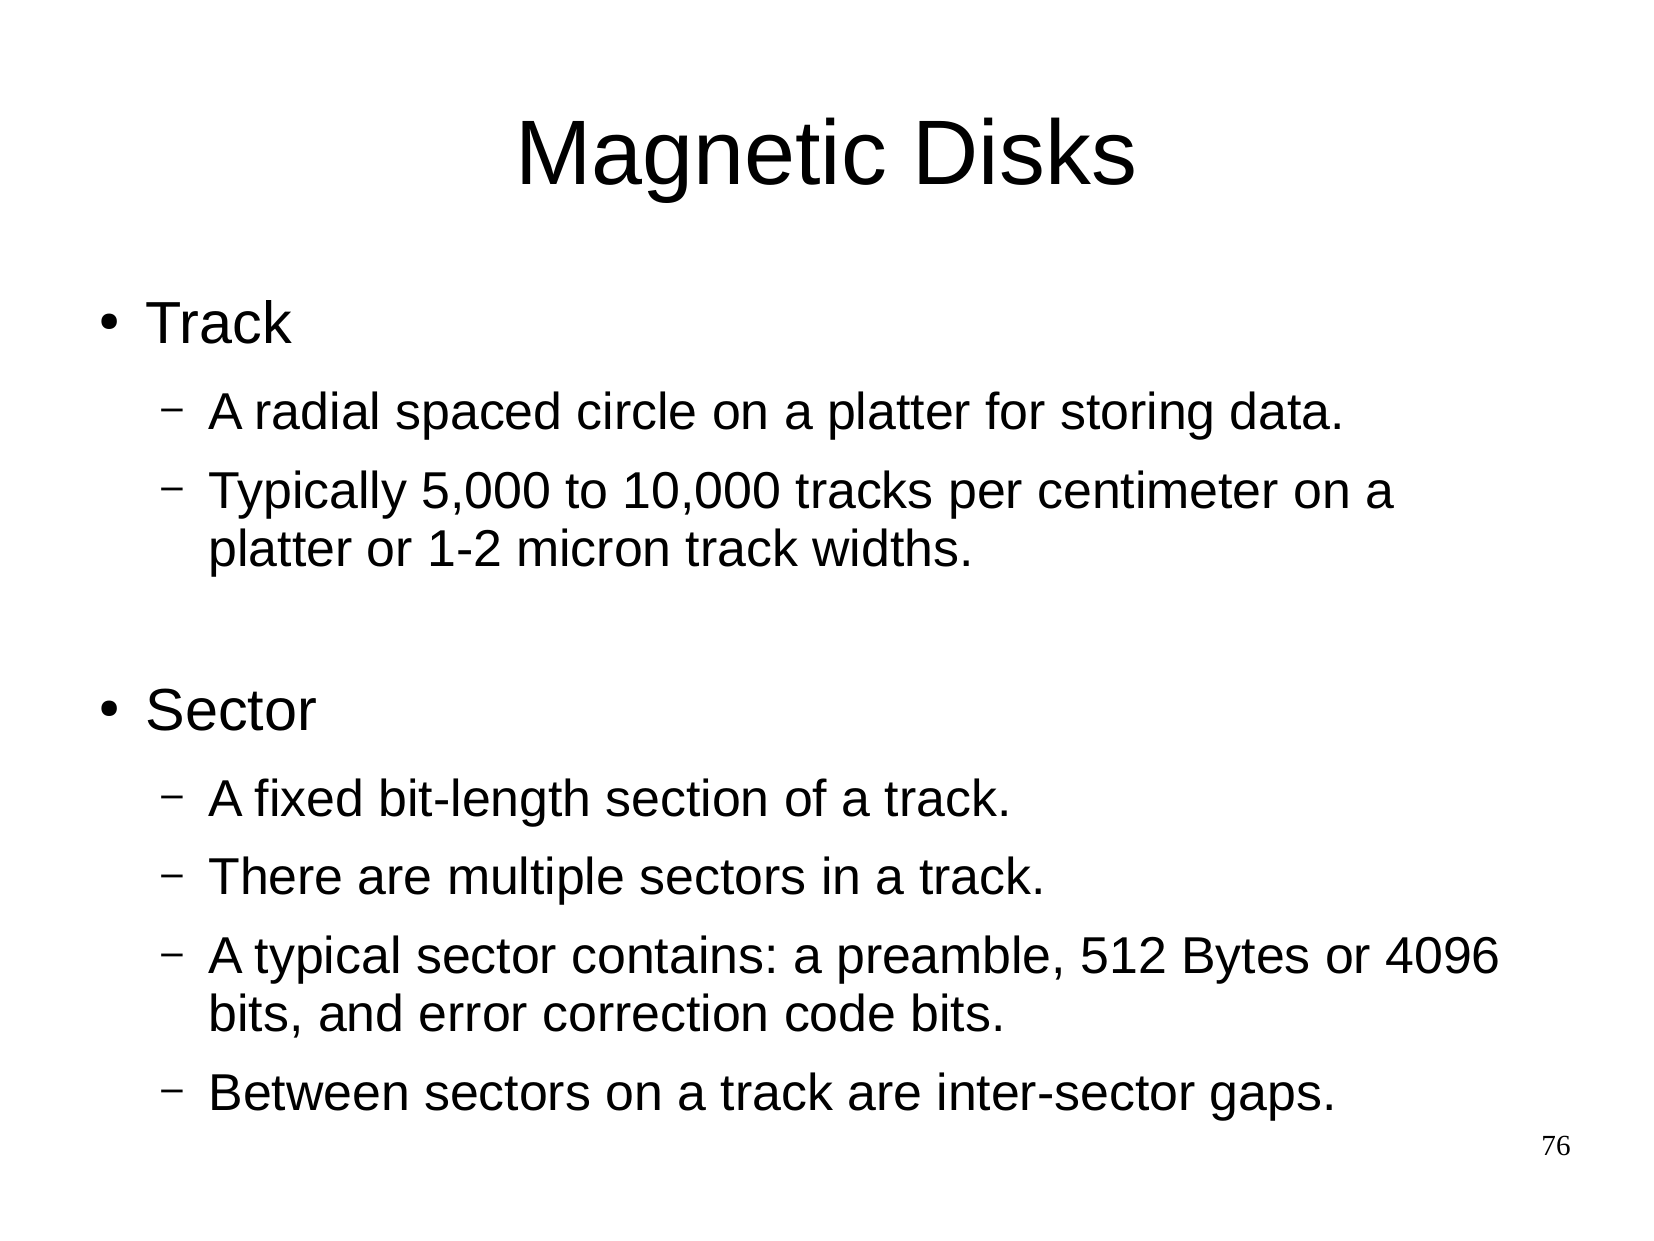

# Magnetic Disks
Track
A radial spaced circle on a platter for storing data.
Typically 5,000 to 10,000 tracks per centimeter on a platter or 1-2 micron track widths.
Sector
A fixed bit-length section of a track.
There are multiple sectors in a track.
A typical sector contains: a preamble, 512 Bytes or 4096 bits, and error correction code bits.
Between sectors on a track are inter-sector gaps.
76